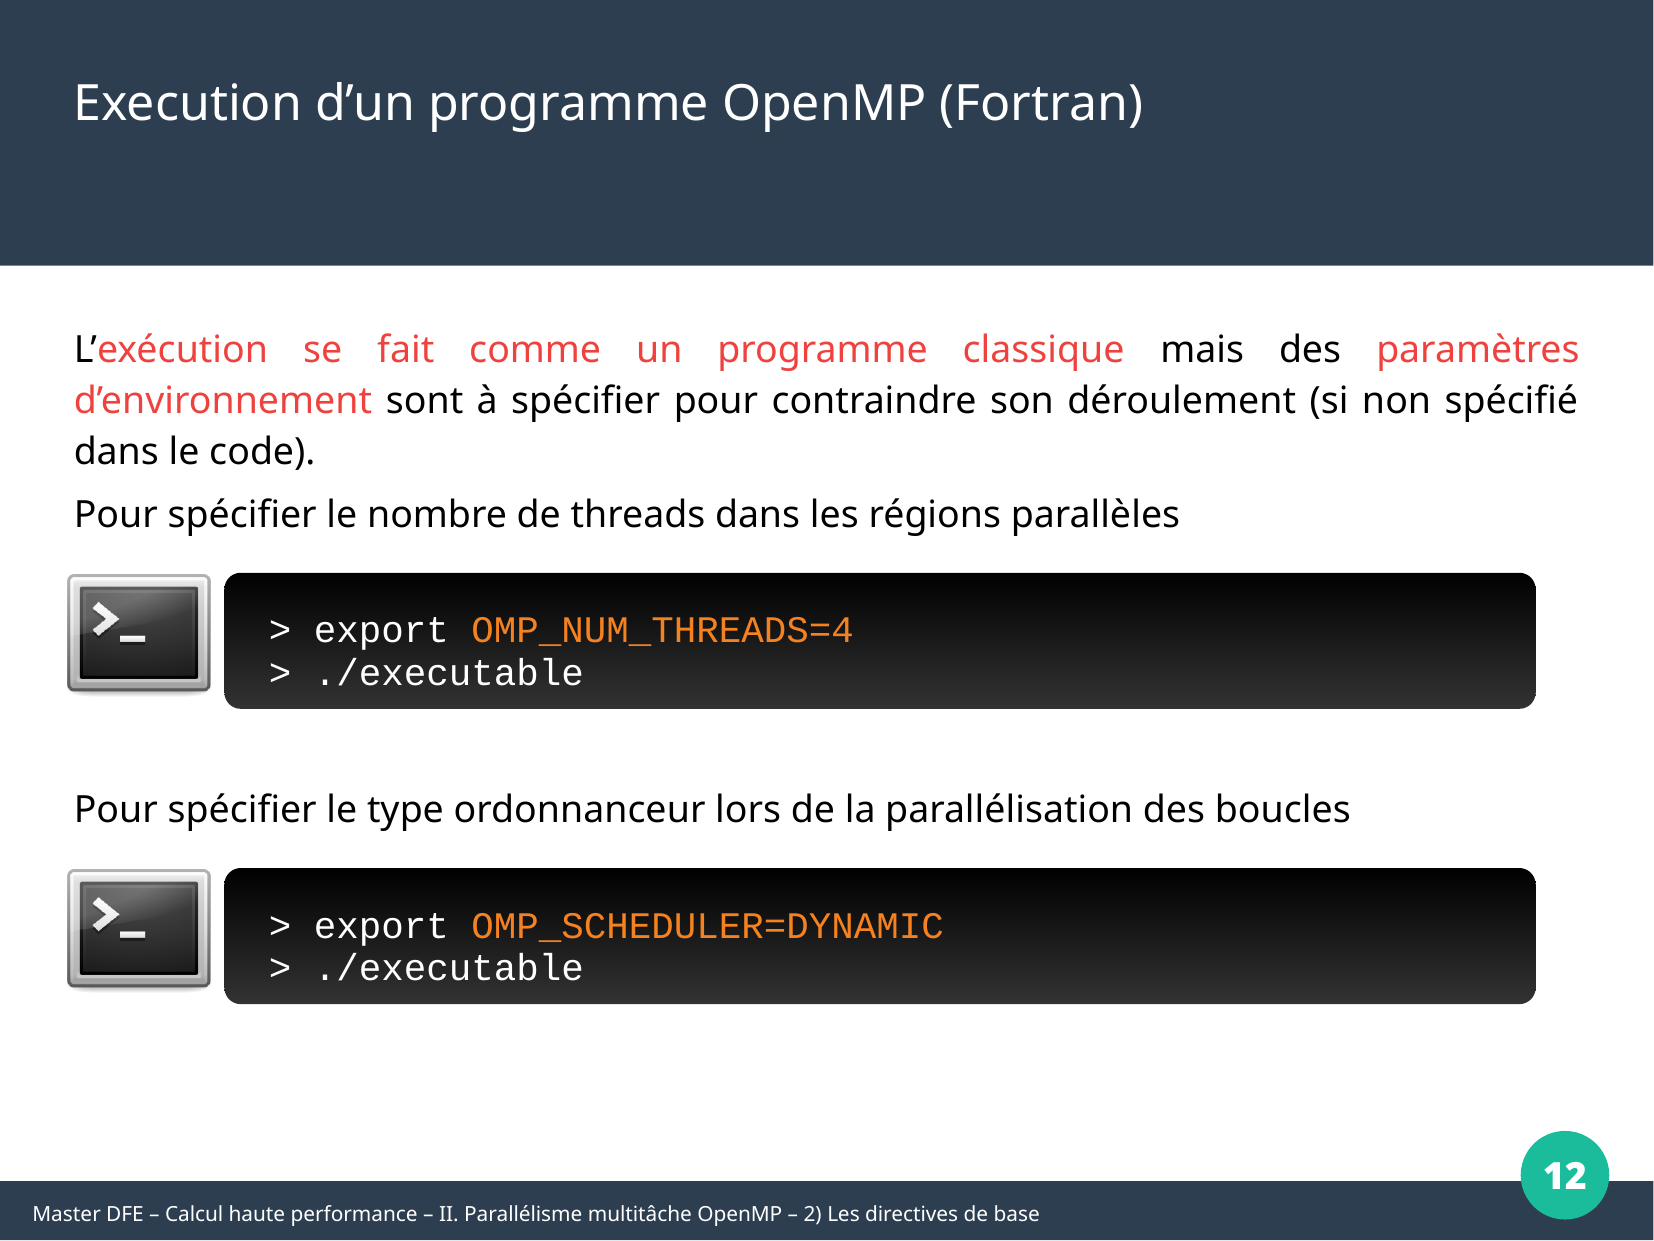

Execution d’un programme OpenMP (Fortran)
L’exécution se fait comme un programme classique mais des paramètres d’environnement sont à spécifier pour contraindre son déroulement (si non spécifié dans le code).
Pour spécifier le nombre de threads dans les régions parallèles
> export OMP_NUM_THREADS=4
> ./executable
Pour spécifier le type ordonnanceur lors de la parallélisation des boucles
> export OMP_SCHEDULER=DYNAMIC
> ./executable
12
Master DFE – Calcul haute performance – II. Parallélisme multitâche OpenMP – 2) Les directives de base